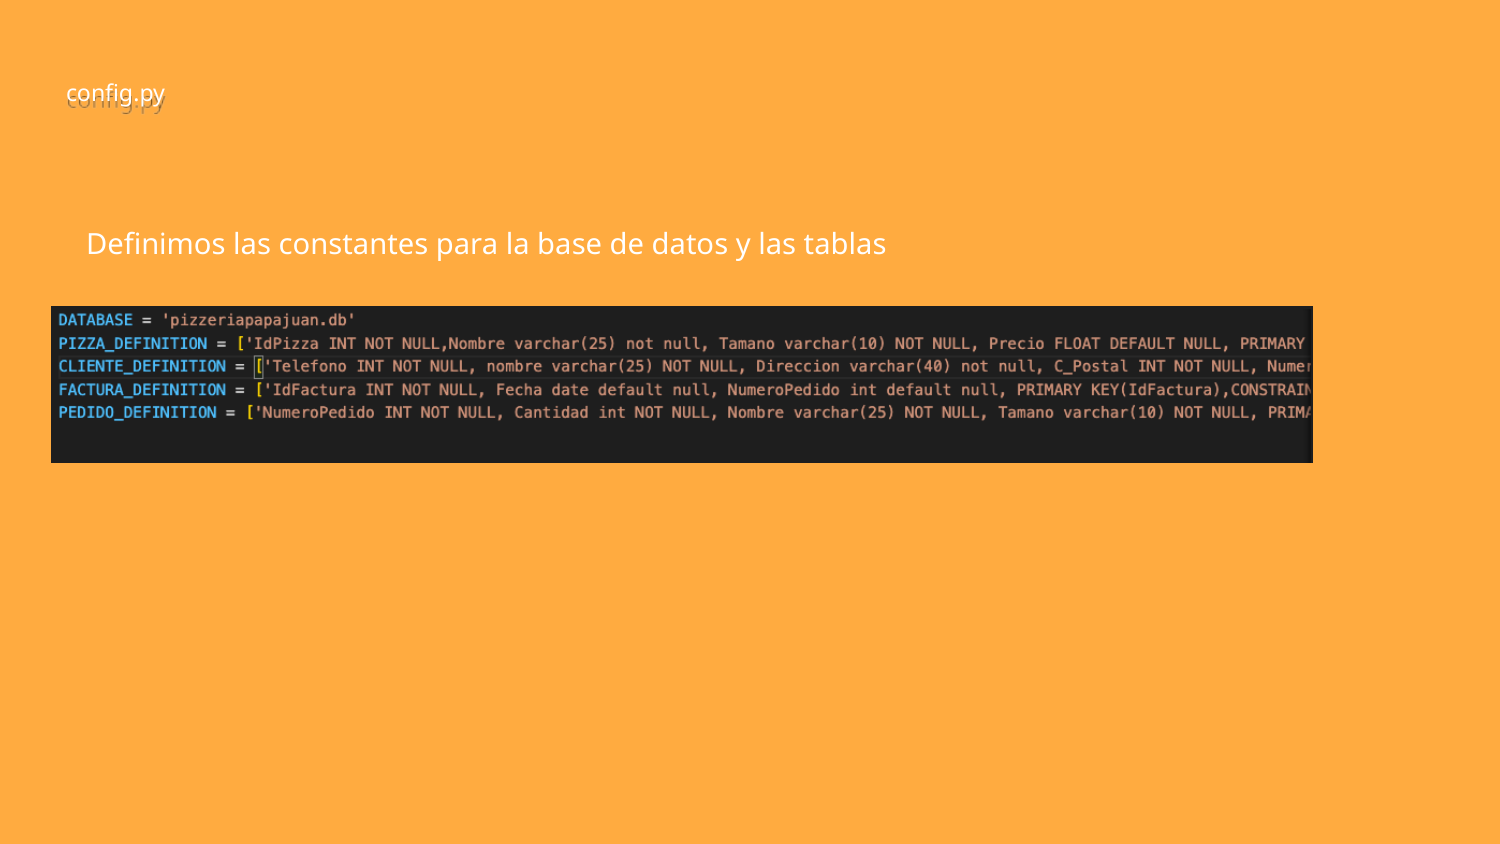

# config.py
Definimos las constantes para la base de datos y las tablas